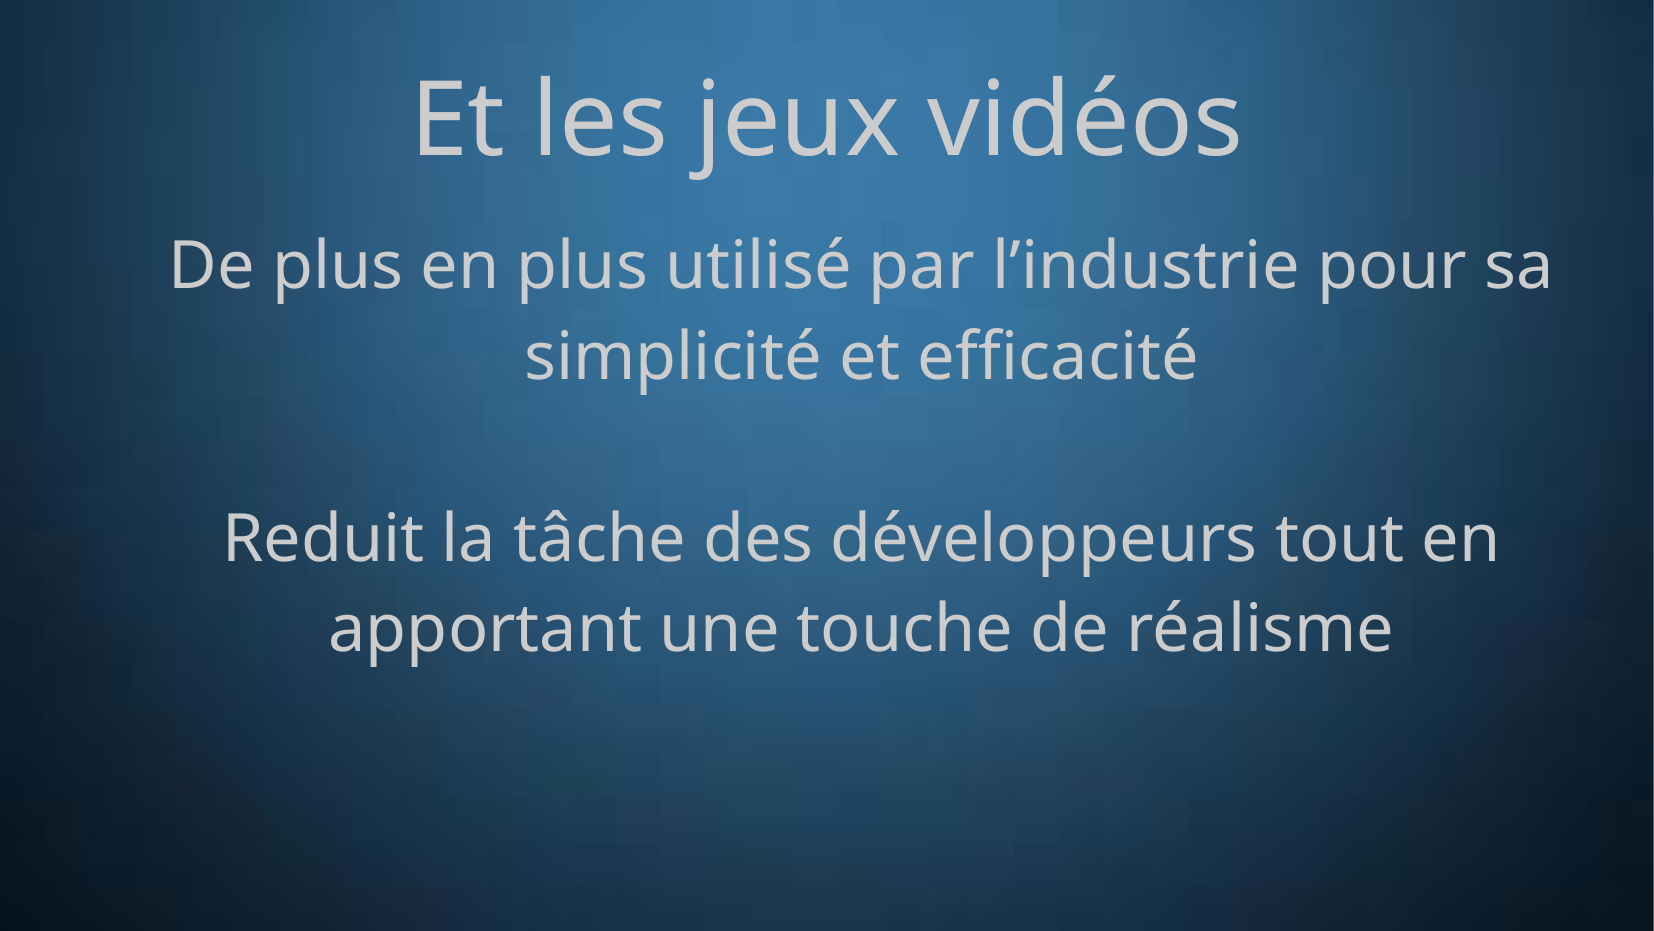

# Et les jeux vidéos
De plus en plus utilisé par l’industrie pour sa simplicité et efficacité
Reduit la tâche des développeurs tout en apportant une touche de réalisme